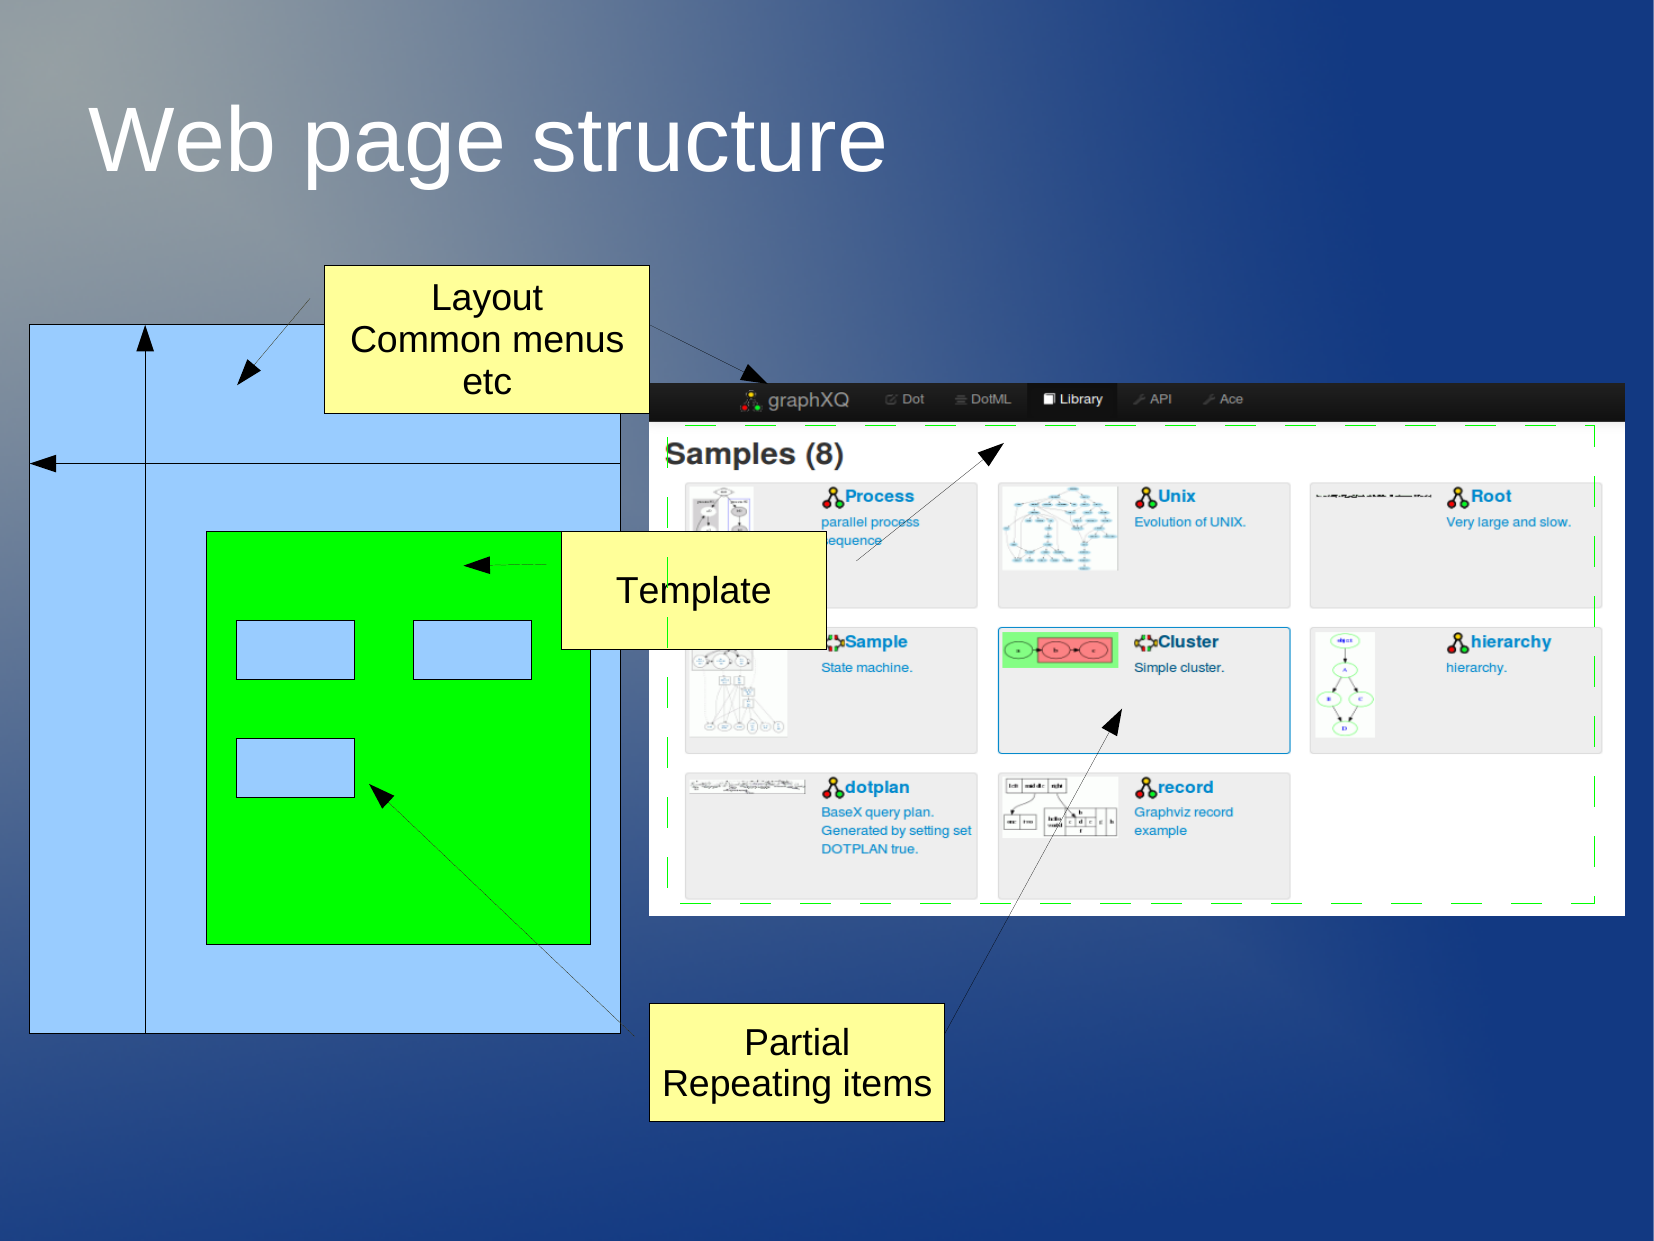

# Web page structure
Layout
Common menus
etc
Template
Partial
Repeating items